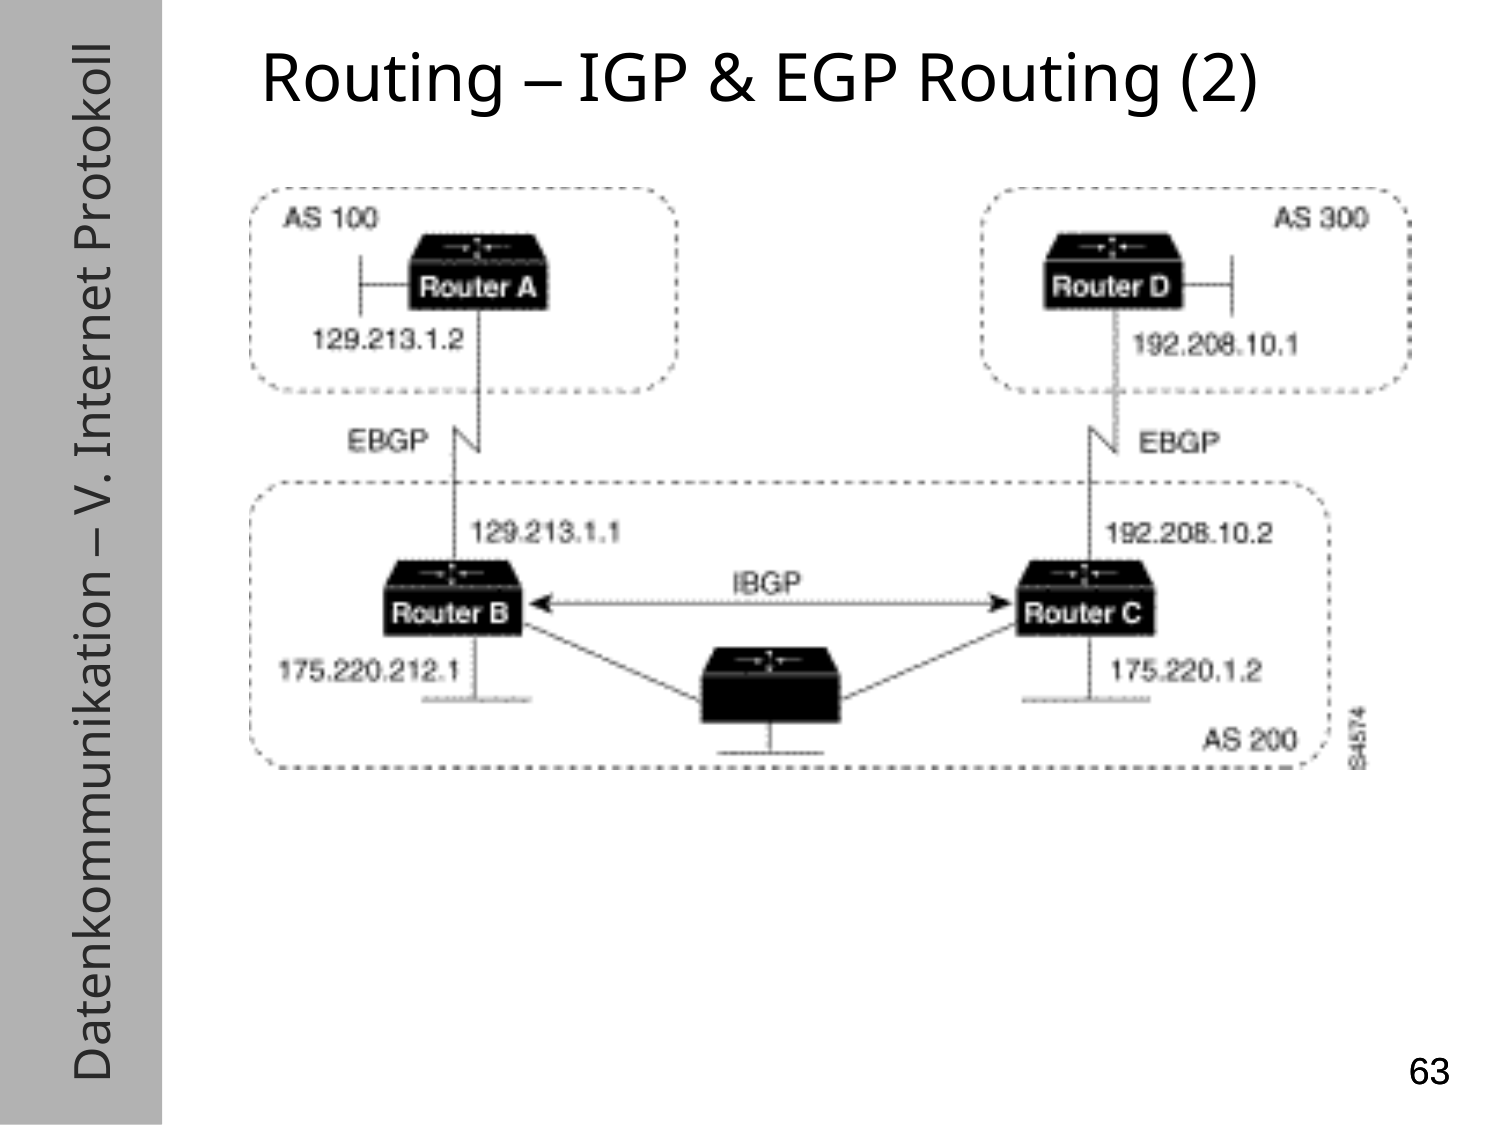

Routing – IGP & EGP Routing (2)
Datenkommunikation – V. Internet Protokoll